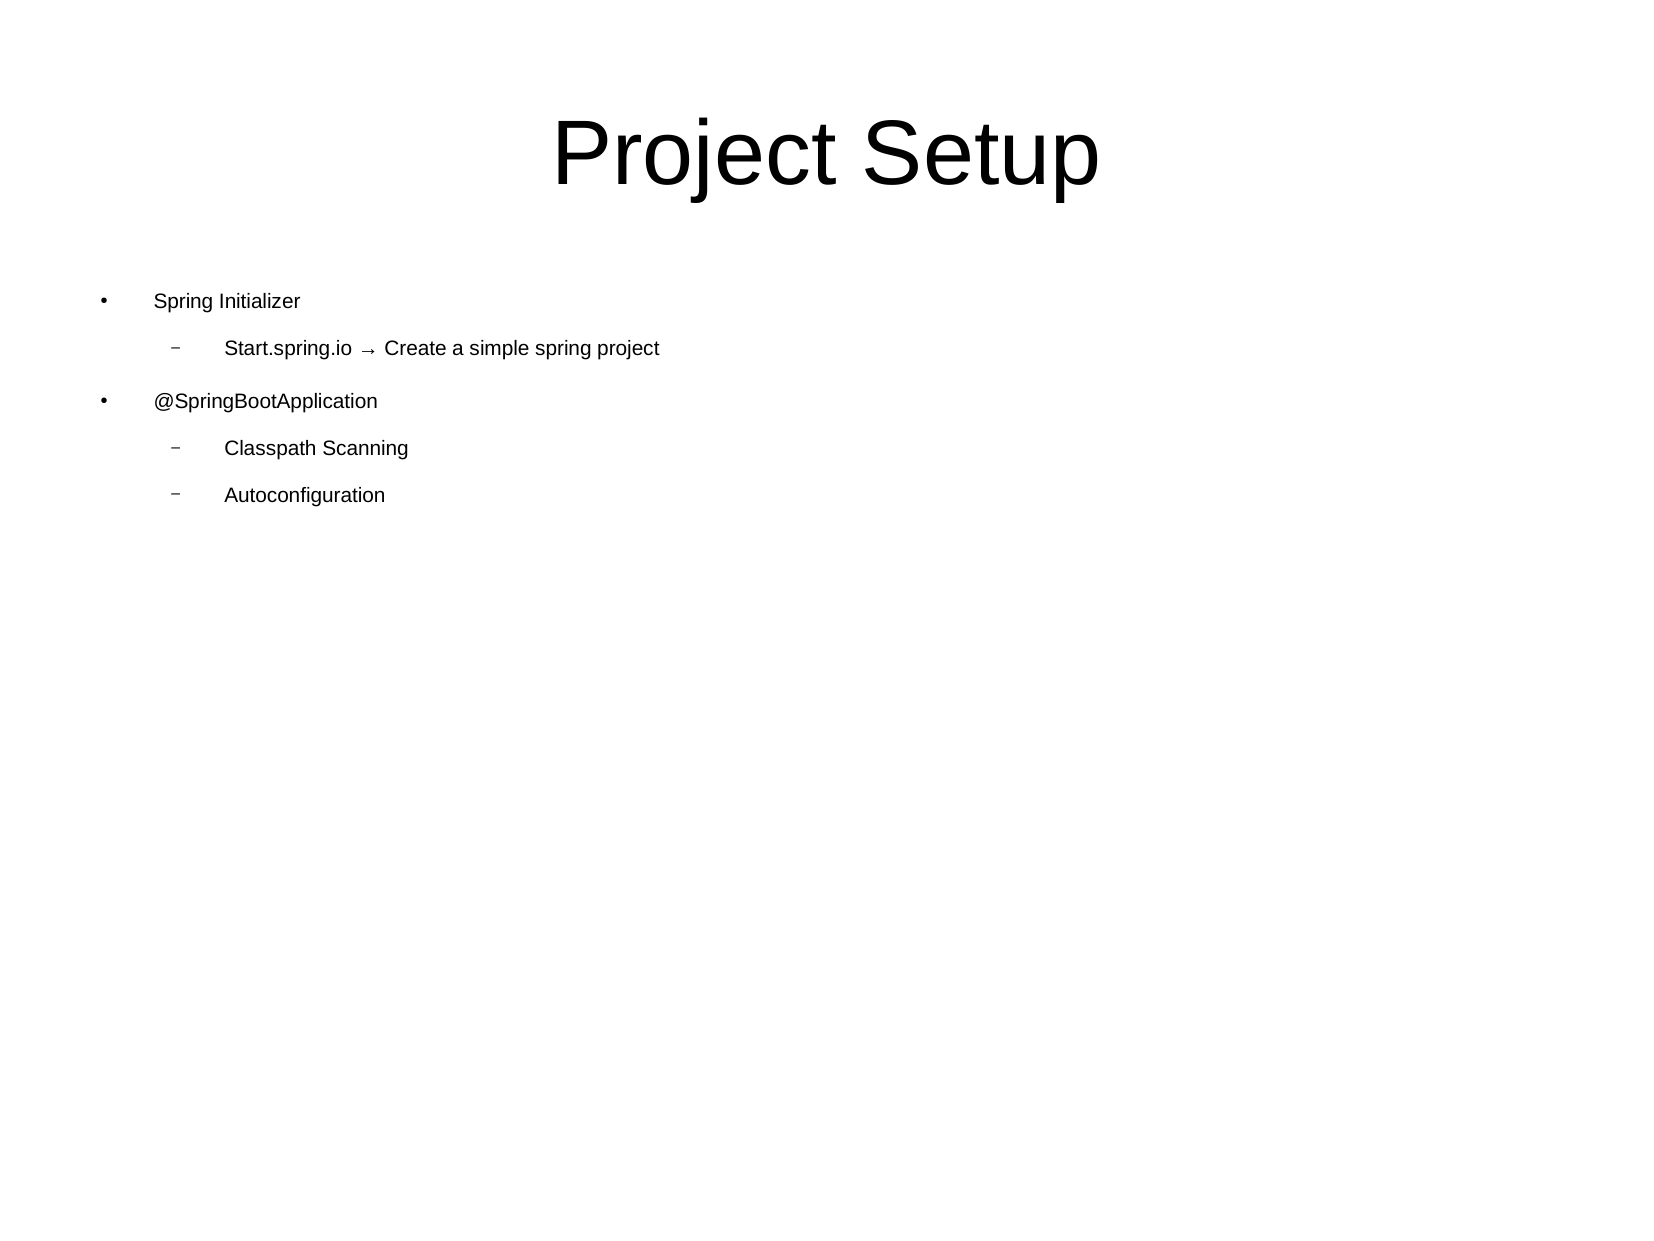

# Project Setup
Spring Initializer
Start.spring.io → Create a simple spring project
@SpringBootApplication
Classpath Scanning
Autoconfiguration